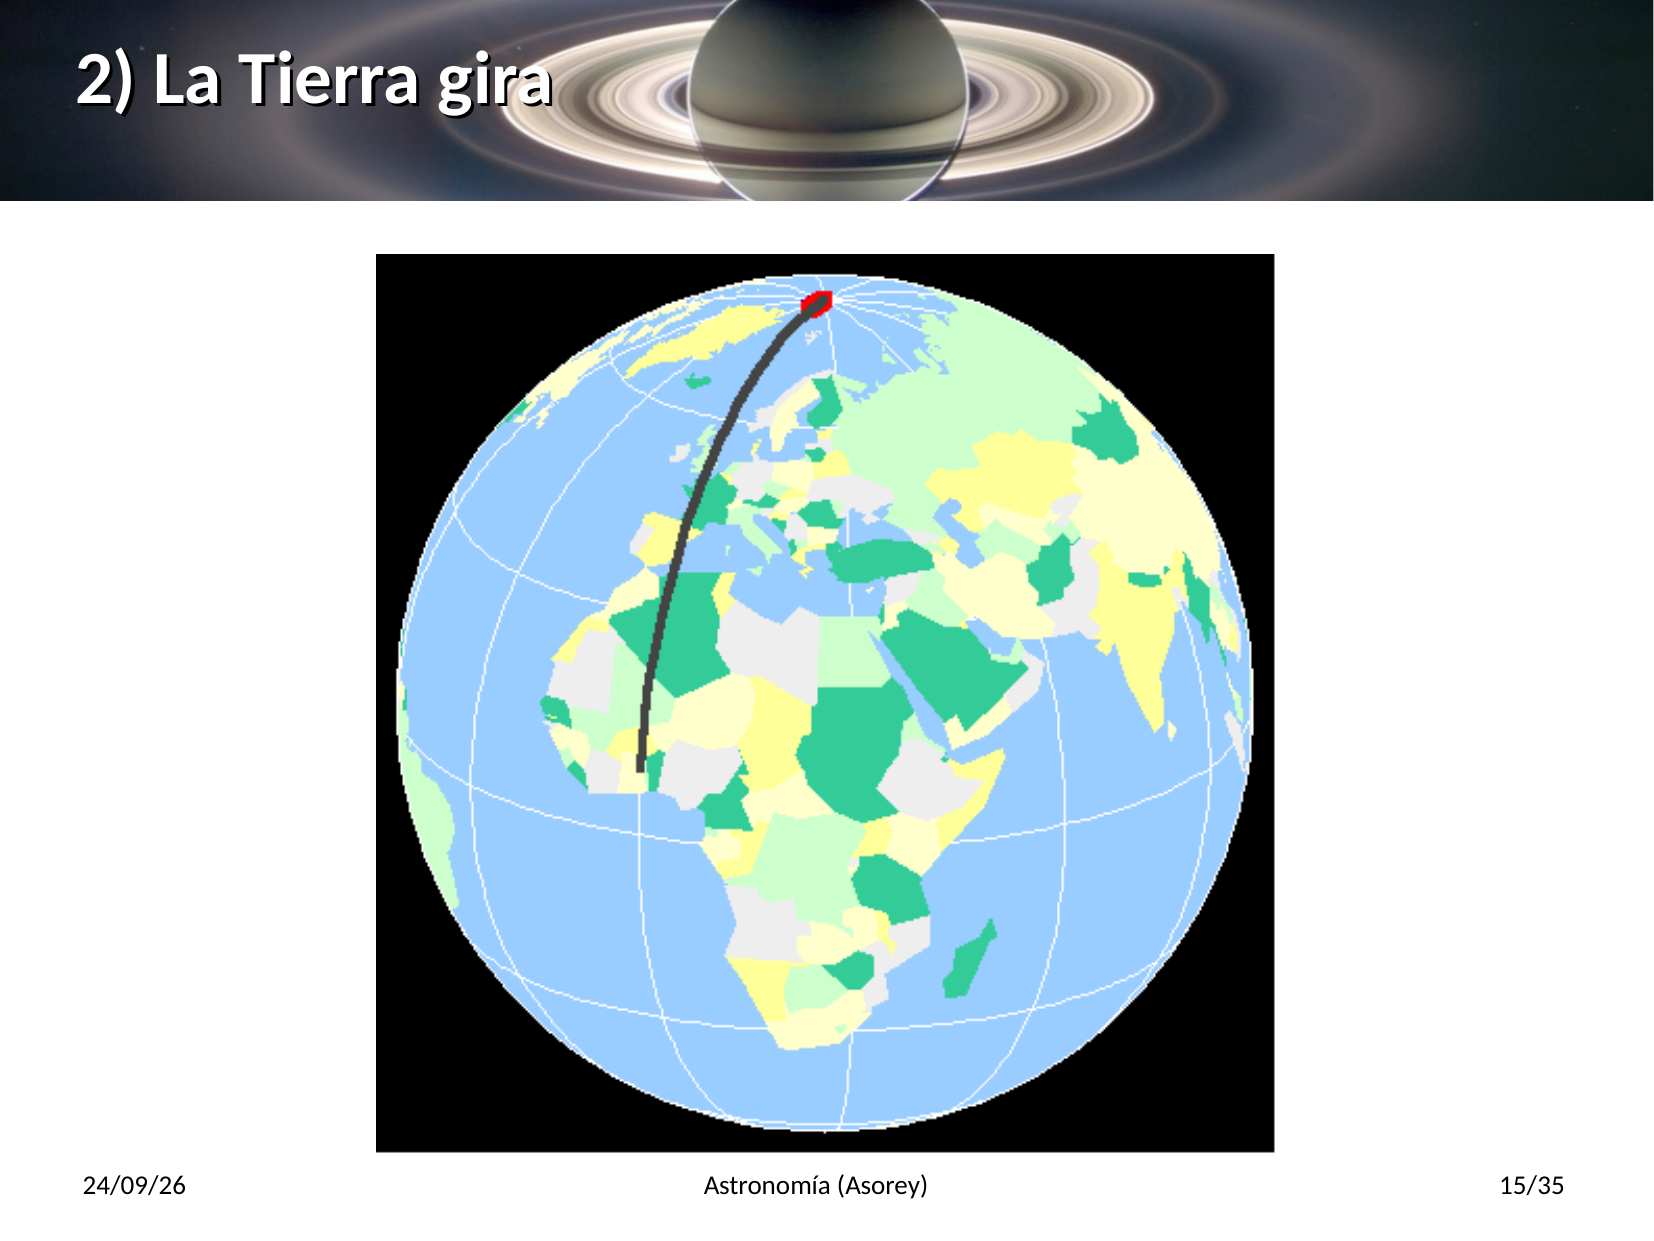

# 2) La Tierra gira
Astronomía (Asorey)
15